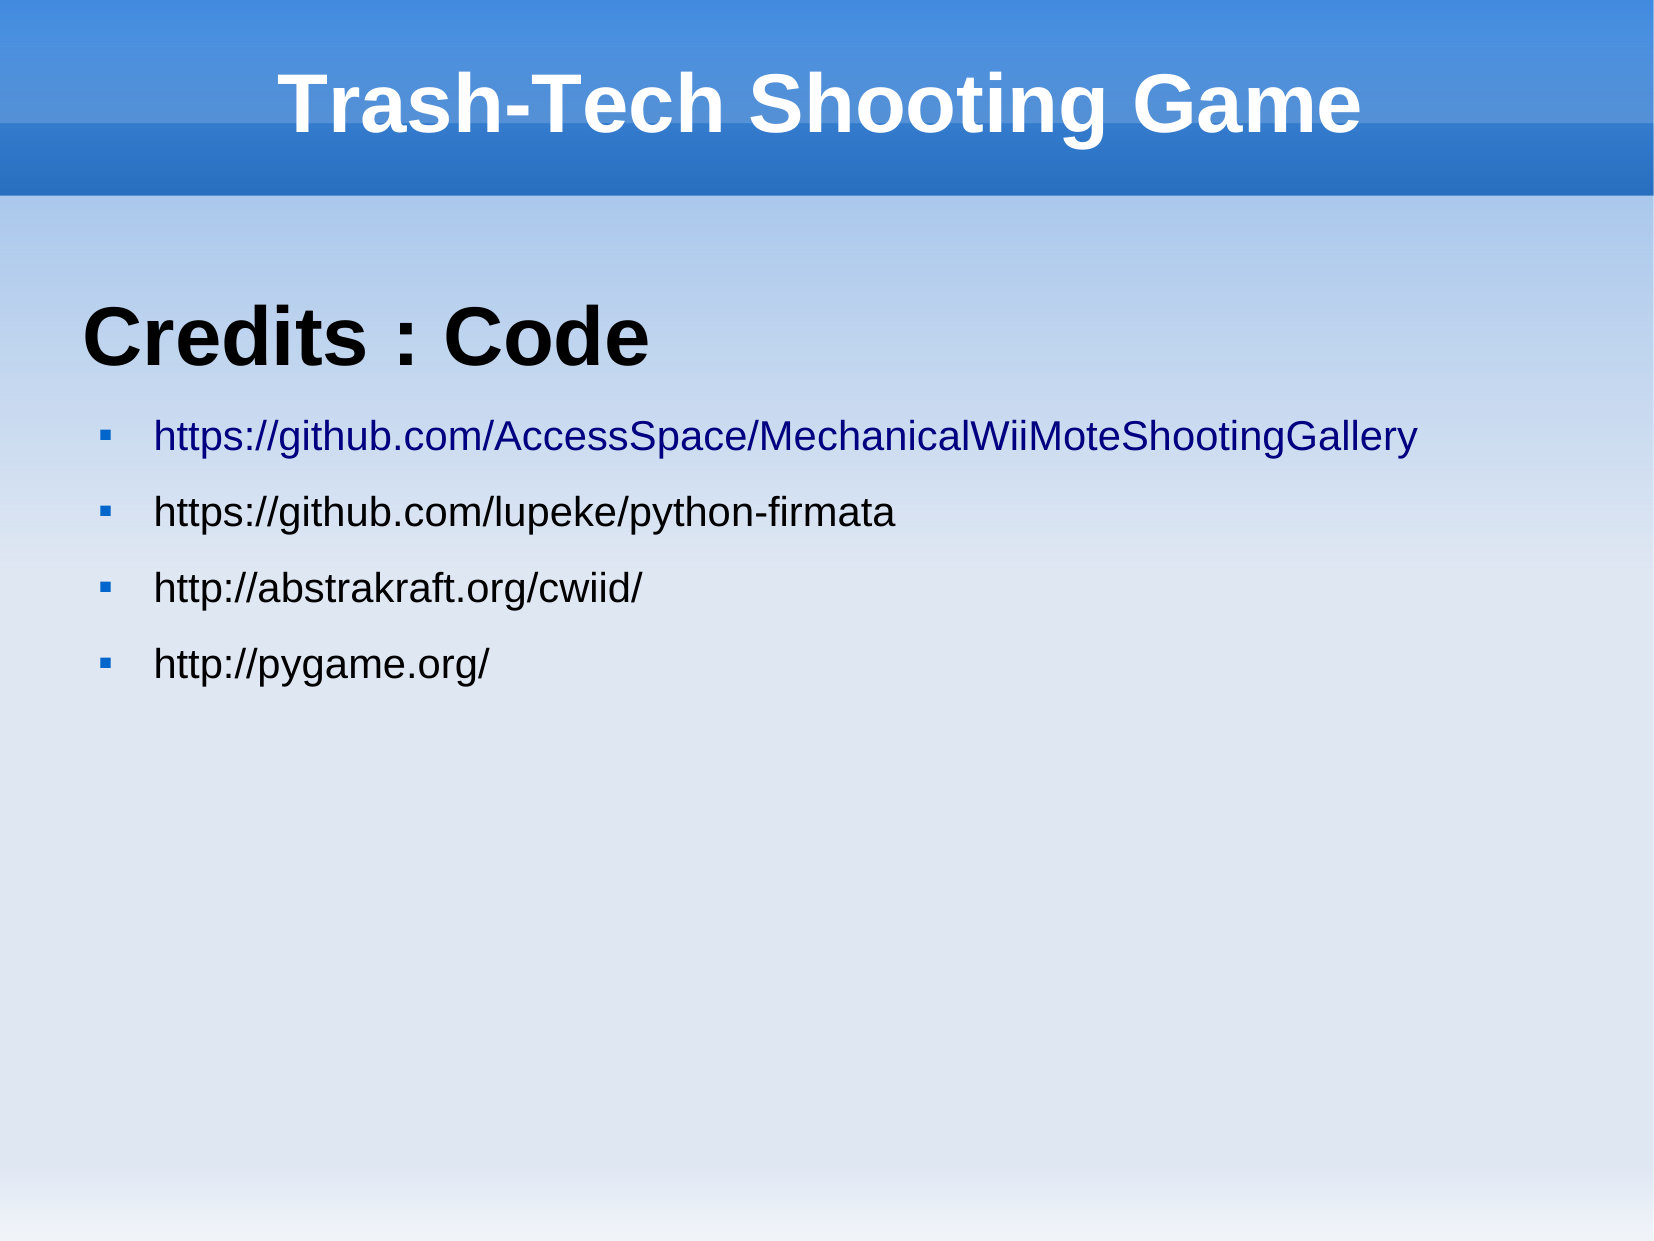

# Trash-Tech Shooting Game
Credits : Code
https://github.com/AccessSpace/MechanicalWiiMoteShootingGallery
https://github.com/lupeke/python-firmata
http://abstrakraft.org/cwiid/
http://pygame.org/